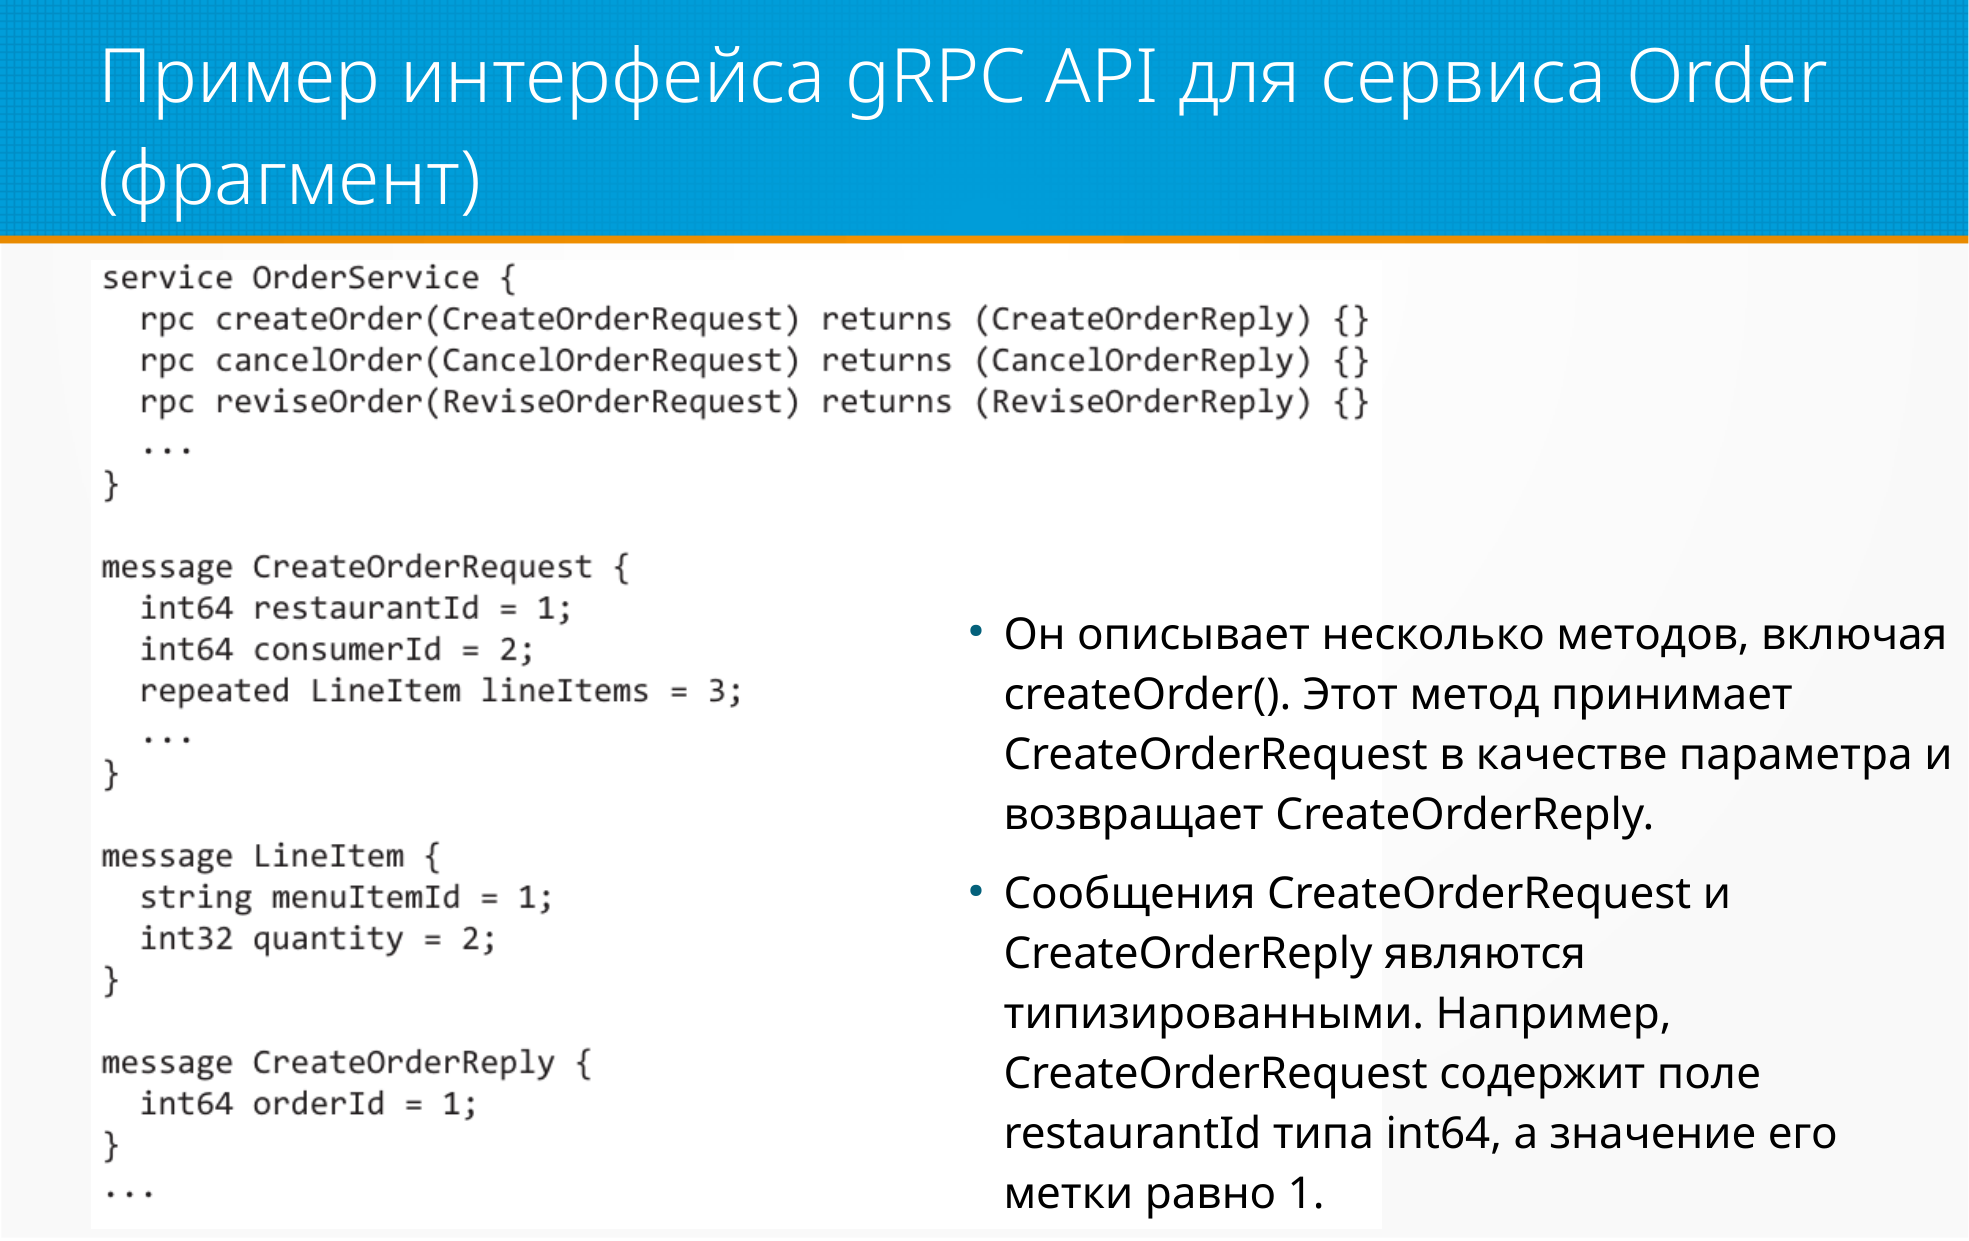

# Пример интерфейса gRPC API для сервиса Order (фрагмент)
Он описывает несколько методов, включая createOrder(). Этот метод принимает CreateOrderRequest в качестве параметра и возвращает CreateOrderReply.
Сообщения CreateOrderRequest и CreateOrderReply являются типизированными. Например, CreateOrderRequest содержит поле restaurantId типа int64, а значение его метки равно 1.